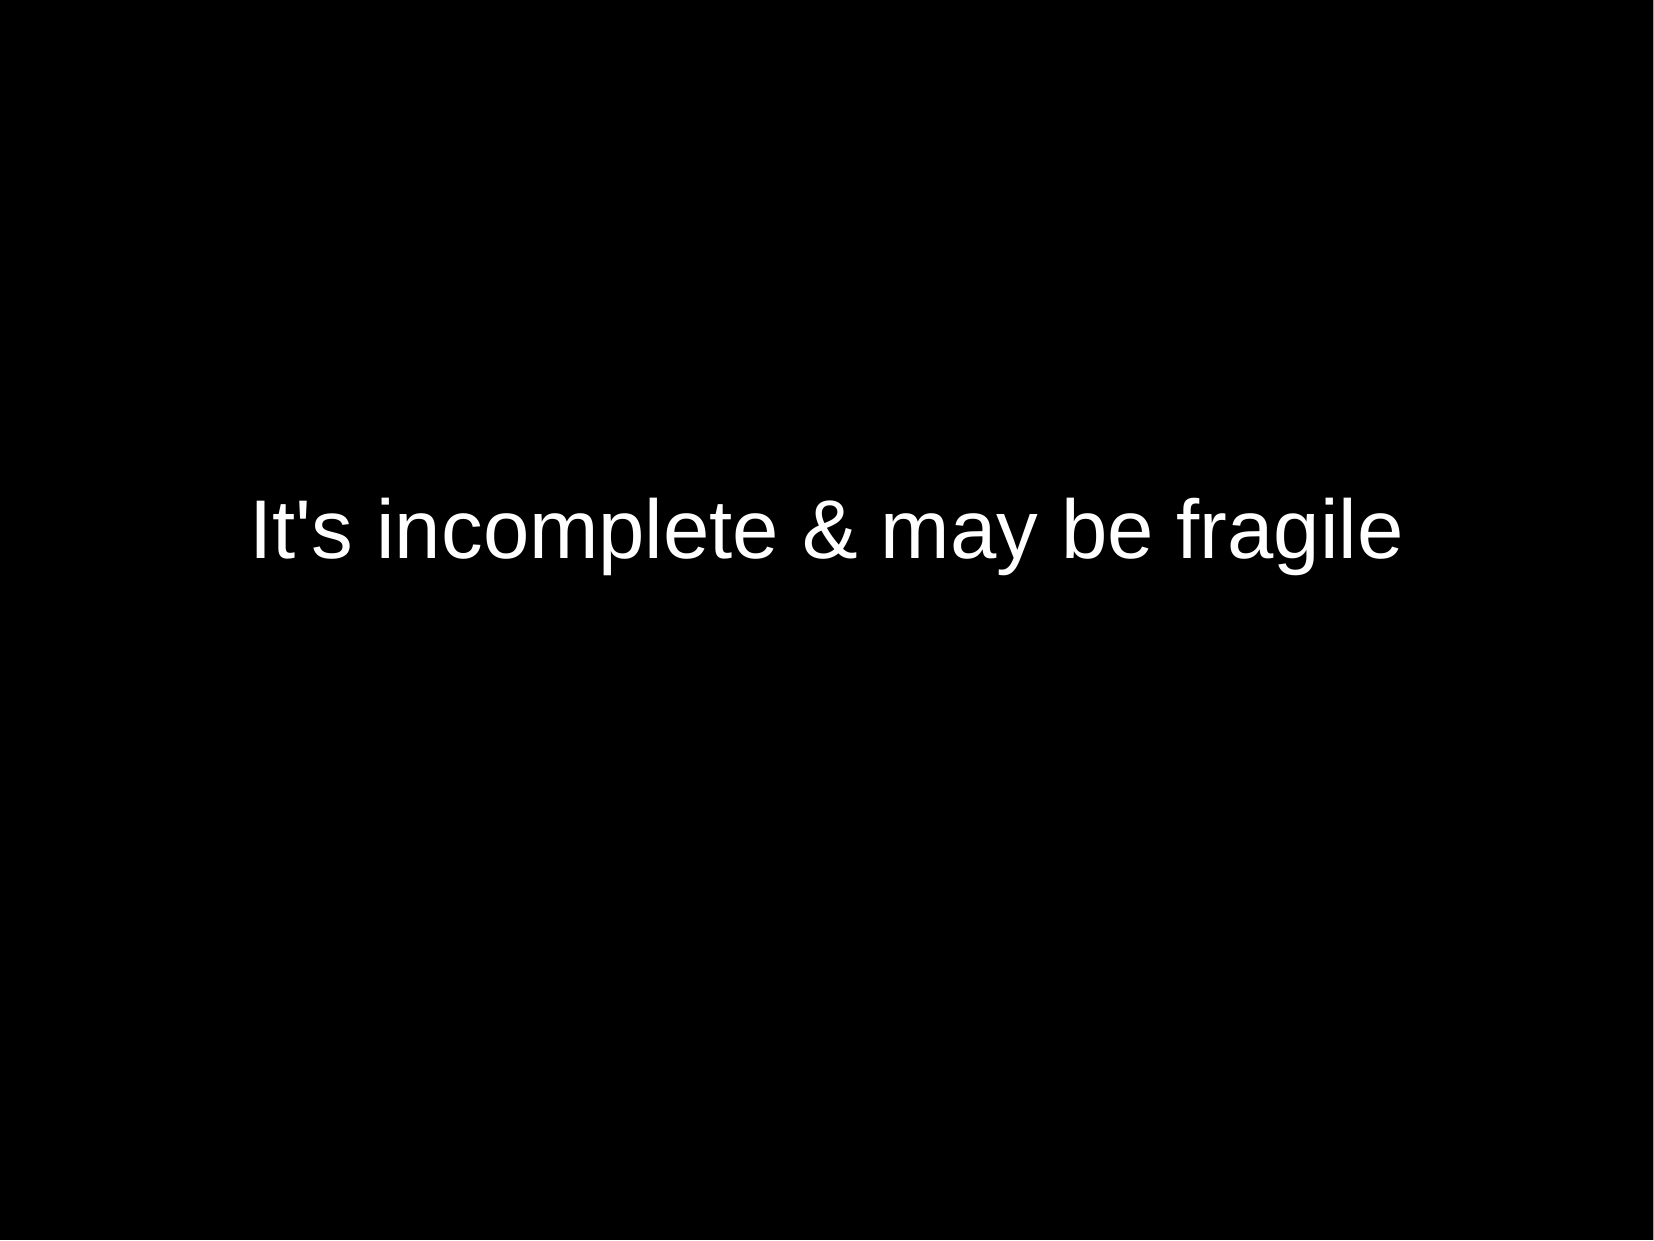

# It's incomplete & may be fragile